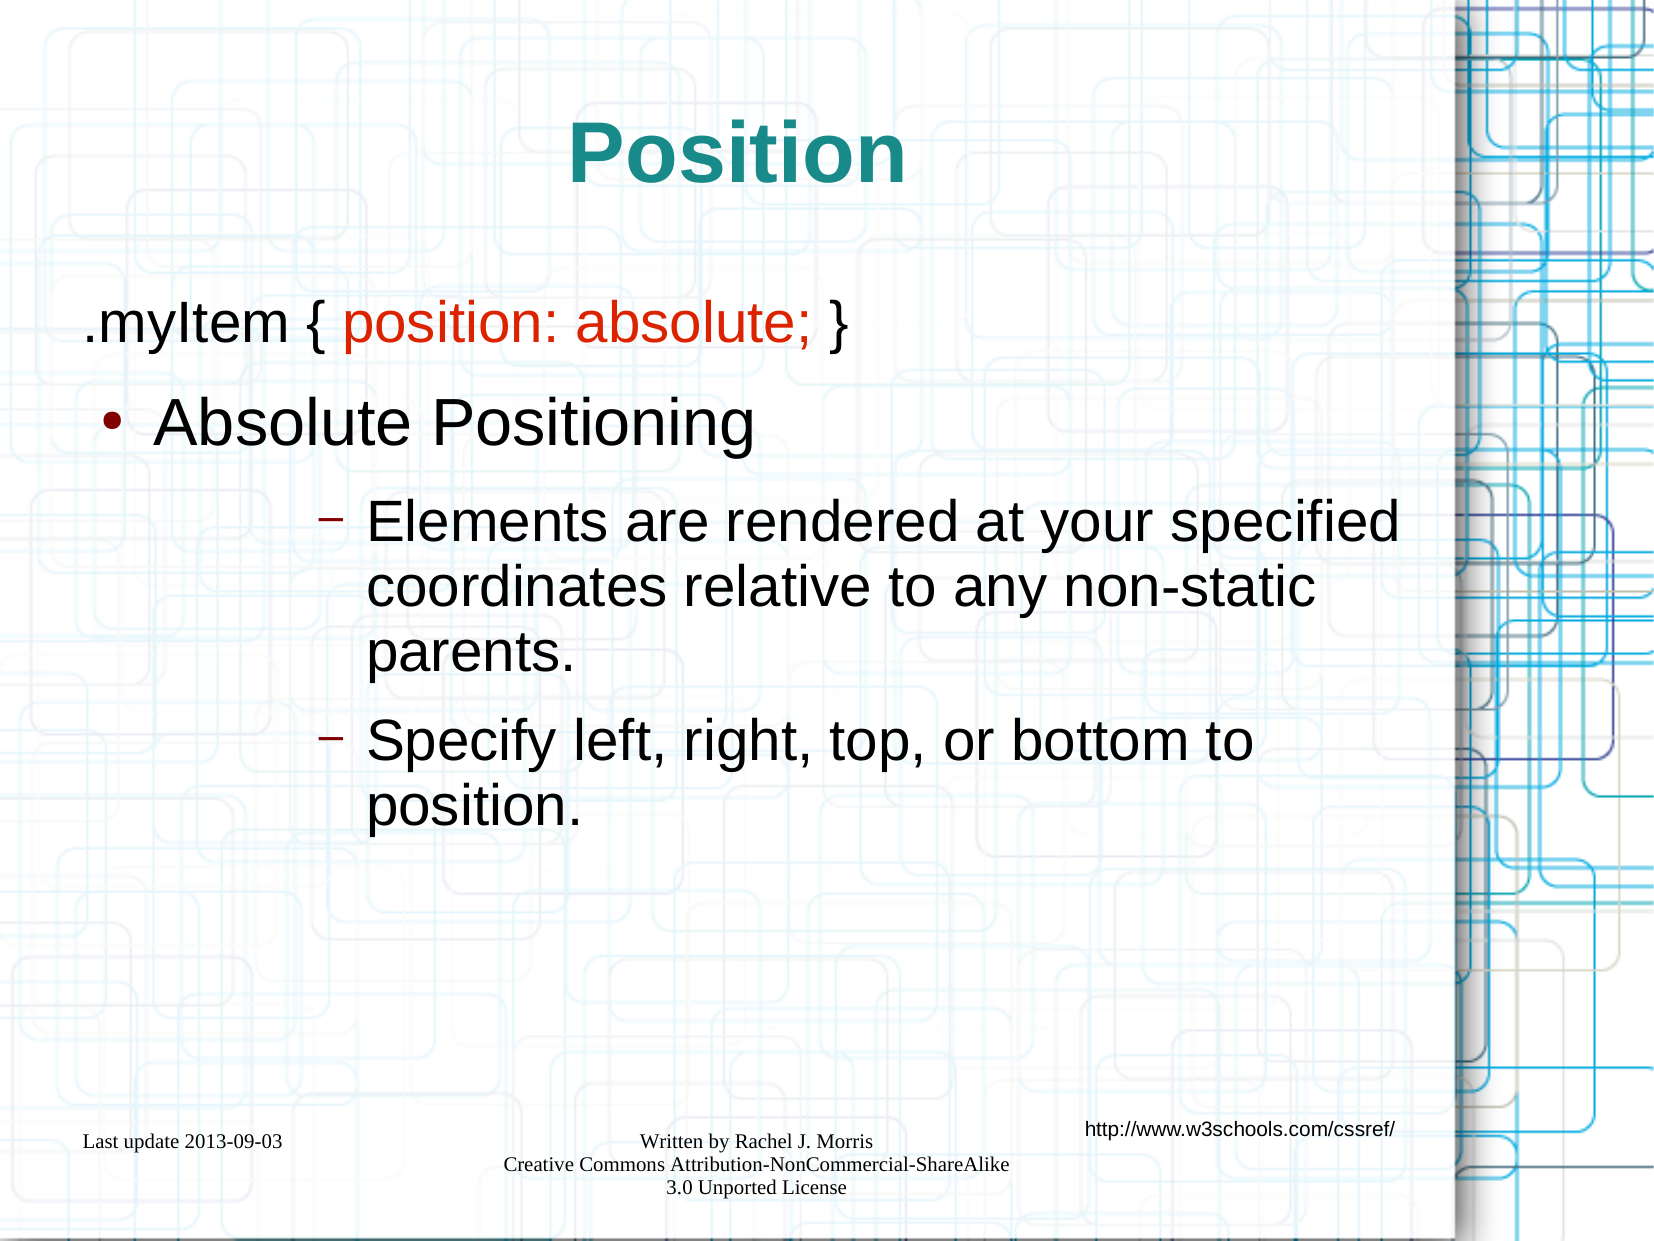

# Position
.myItem { position: absolute; }
Absolute Positioning
Elements are rendered at your specified coordinates relative to any non-static parents.
Specify left, right, top, or bottom to position.
http://www.w3schools.com/cssref/